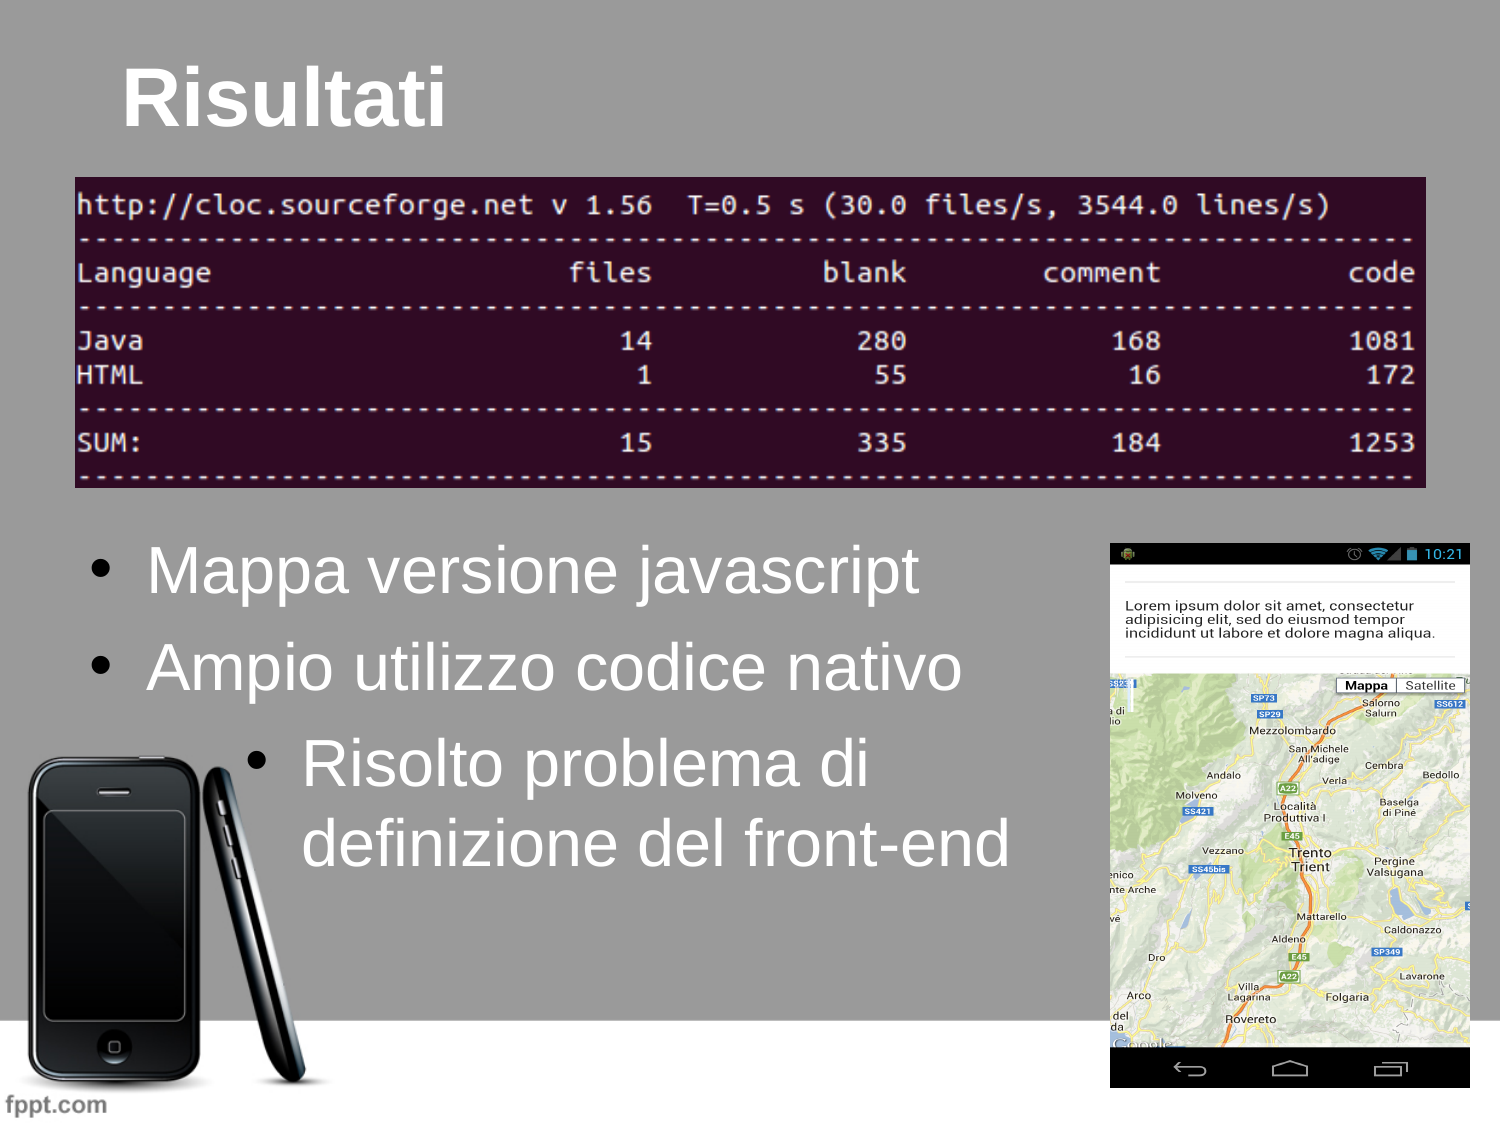

Risultati
#
Mappa versione javascript
Ampio utilizzo codice nativo
Risolto problema di definizione del front-end